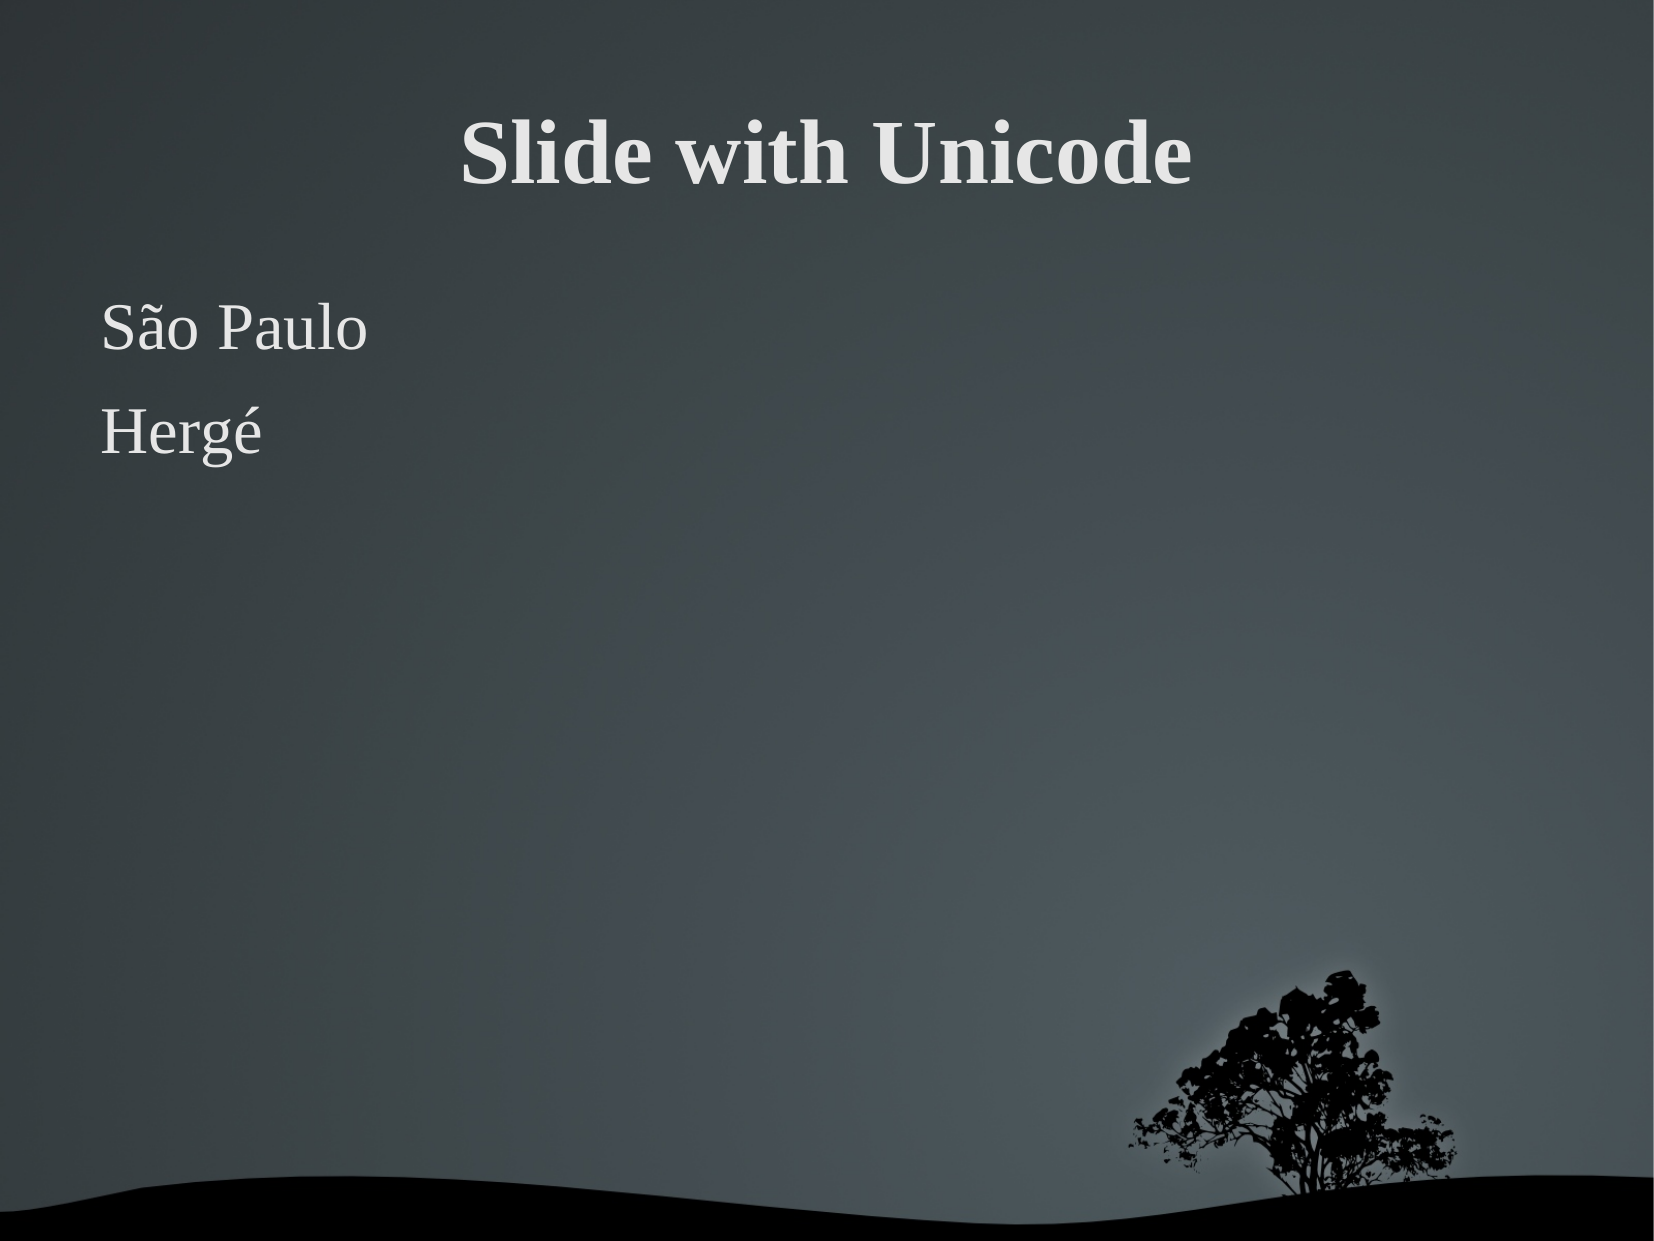

# Slide with Unicode
São Paulo
Hergé